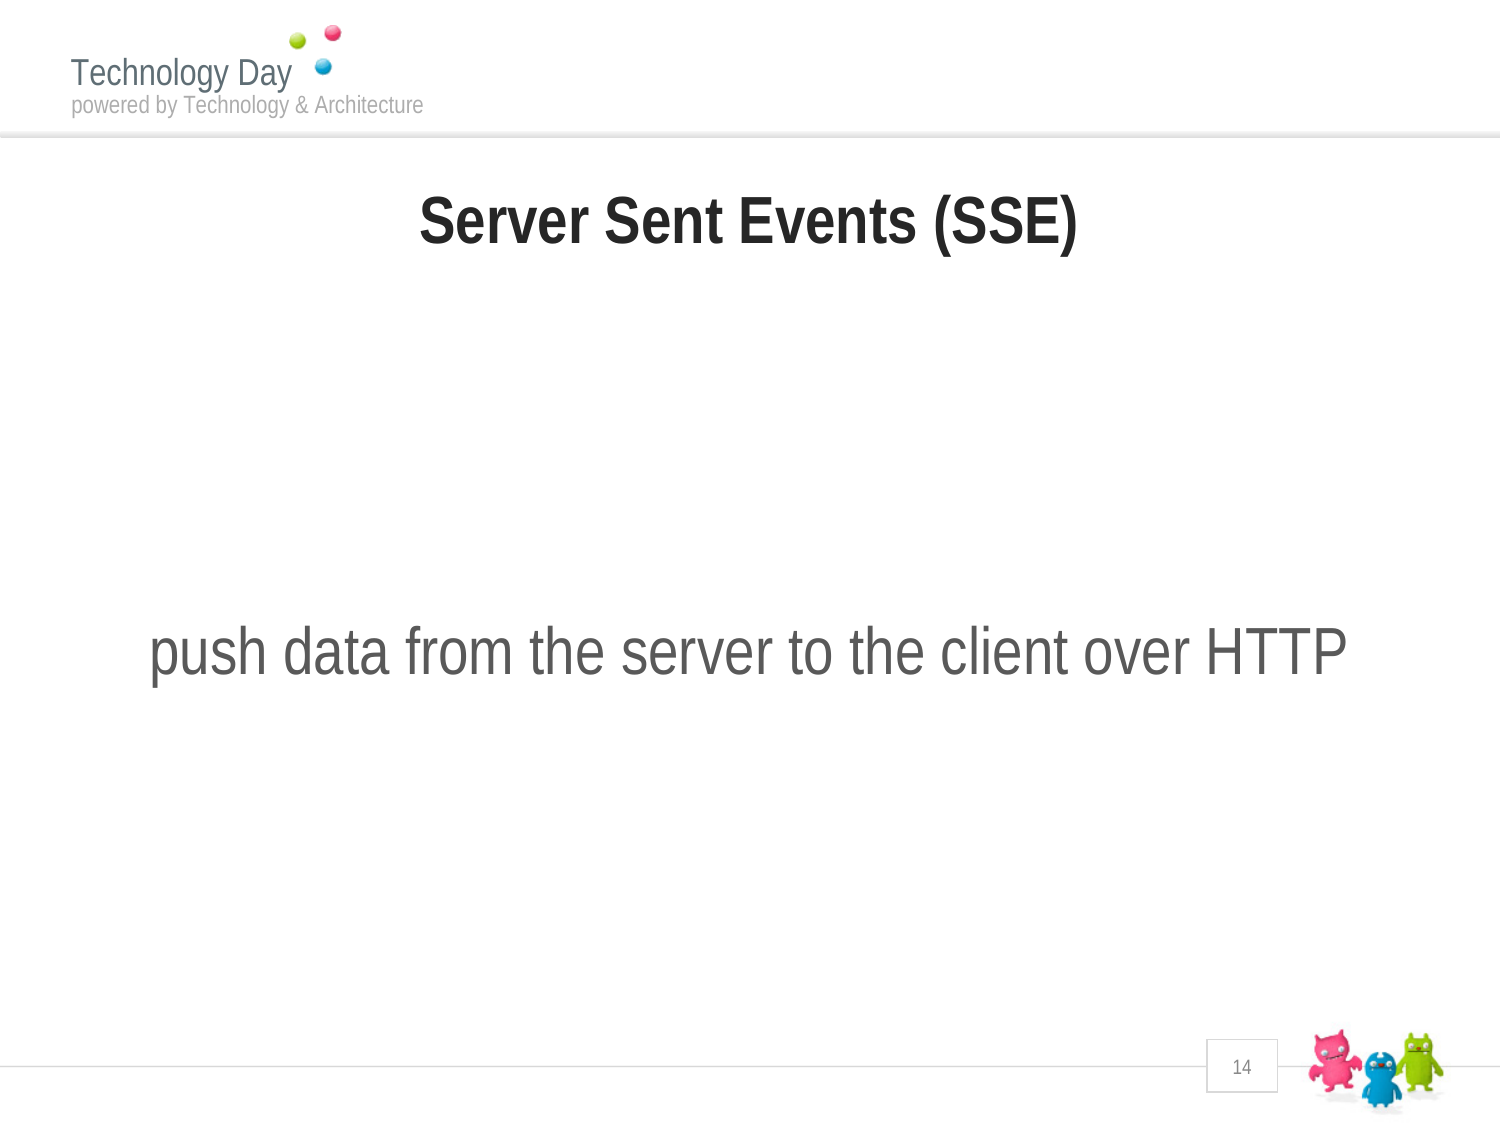

# Server Sent Events (SSE)
push data from the server to the client over HTTP